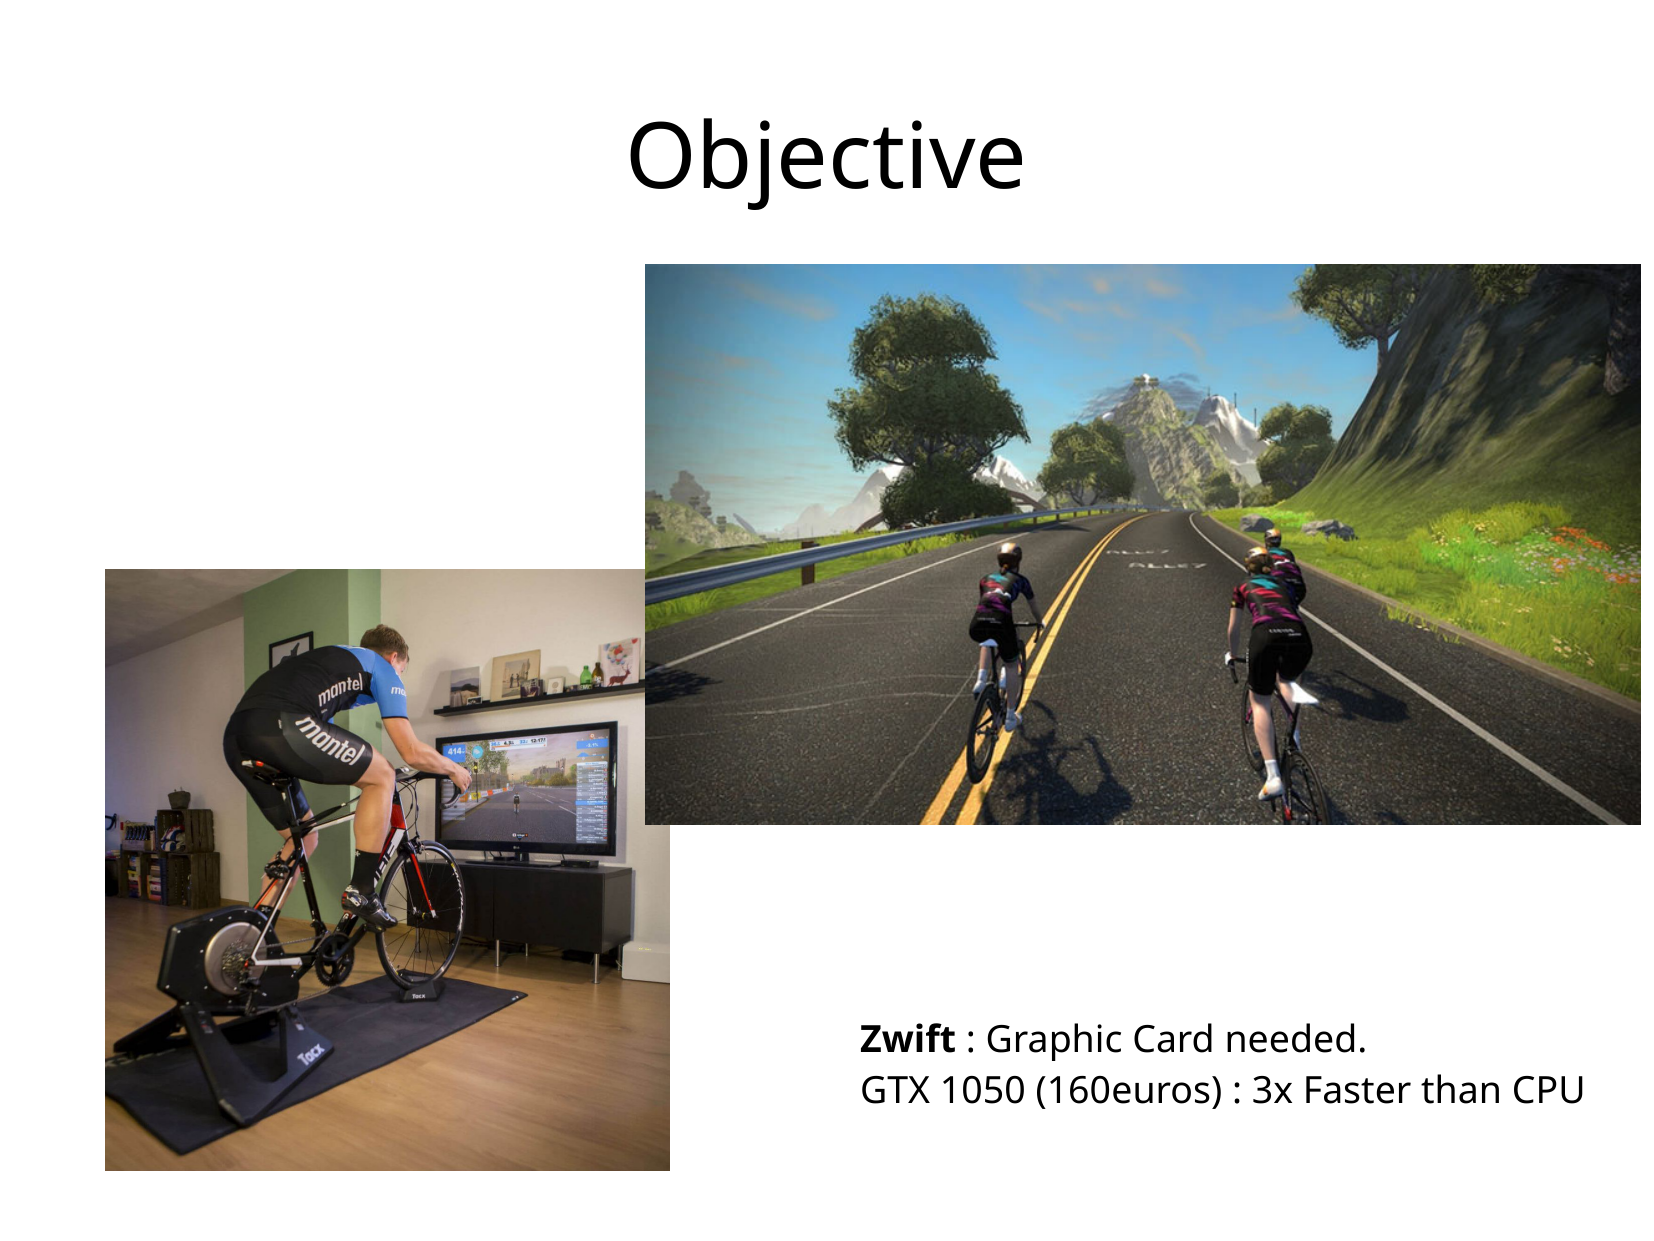

# Objective
Zwift : Graphic Card needed.
GTX 1050 (160euros) : 3x Faster than CPU